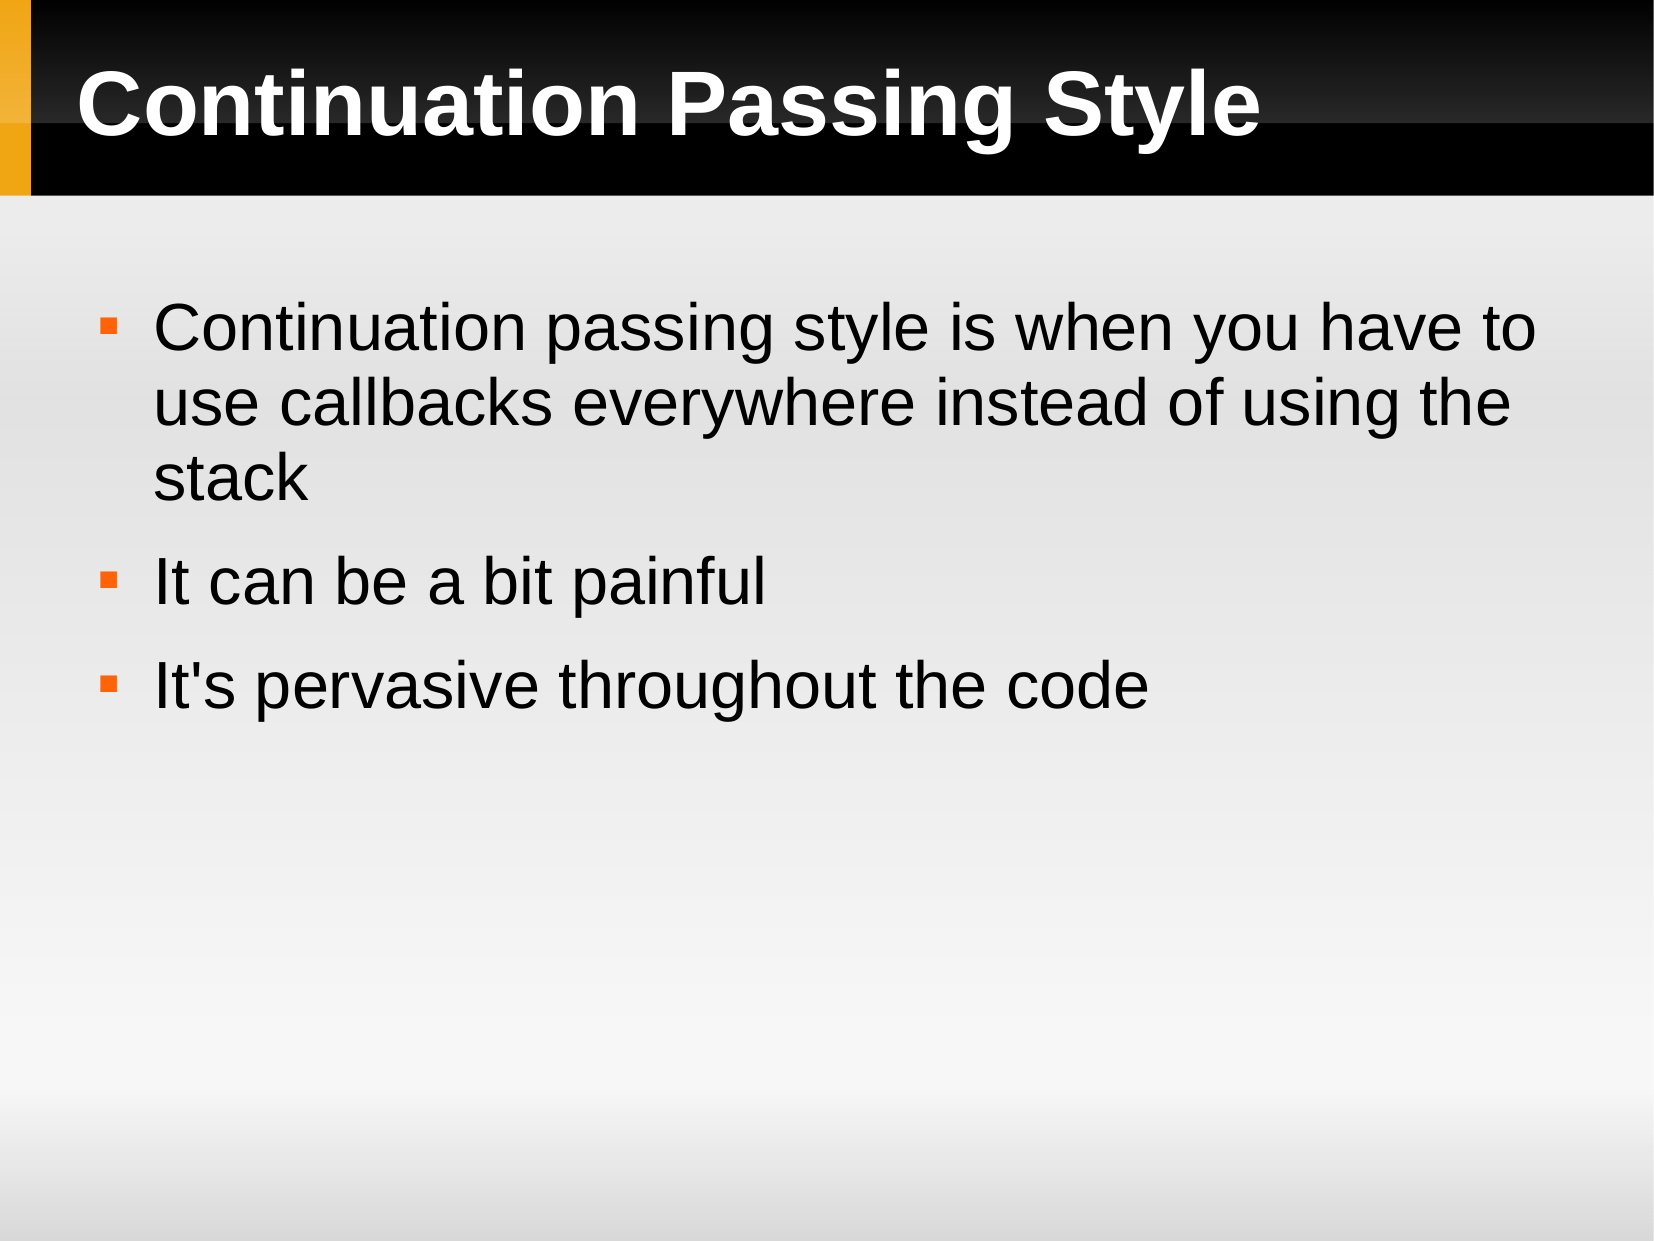

# Continuation Passing Style
Continuation passing style is when you have to use callbacks everywhere instead of using the stack
It can be a bit painful
It's pervasive throughout the code